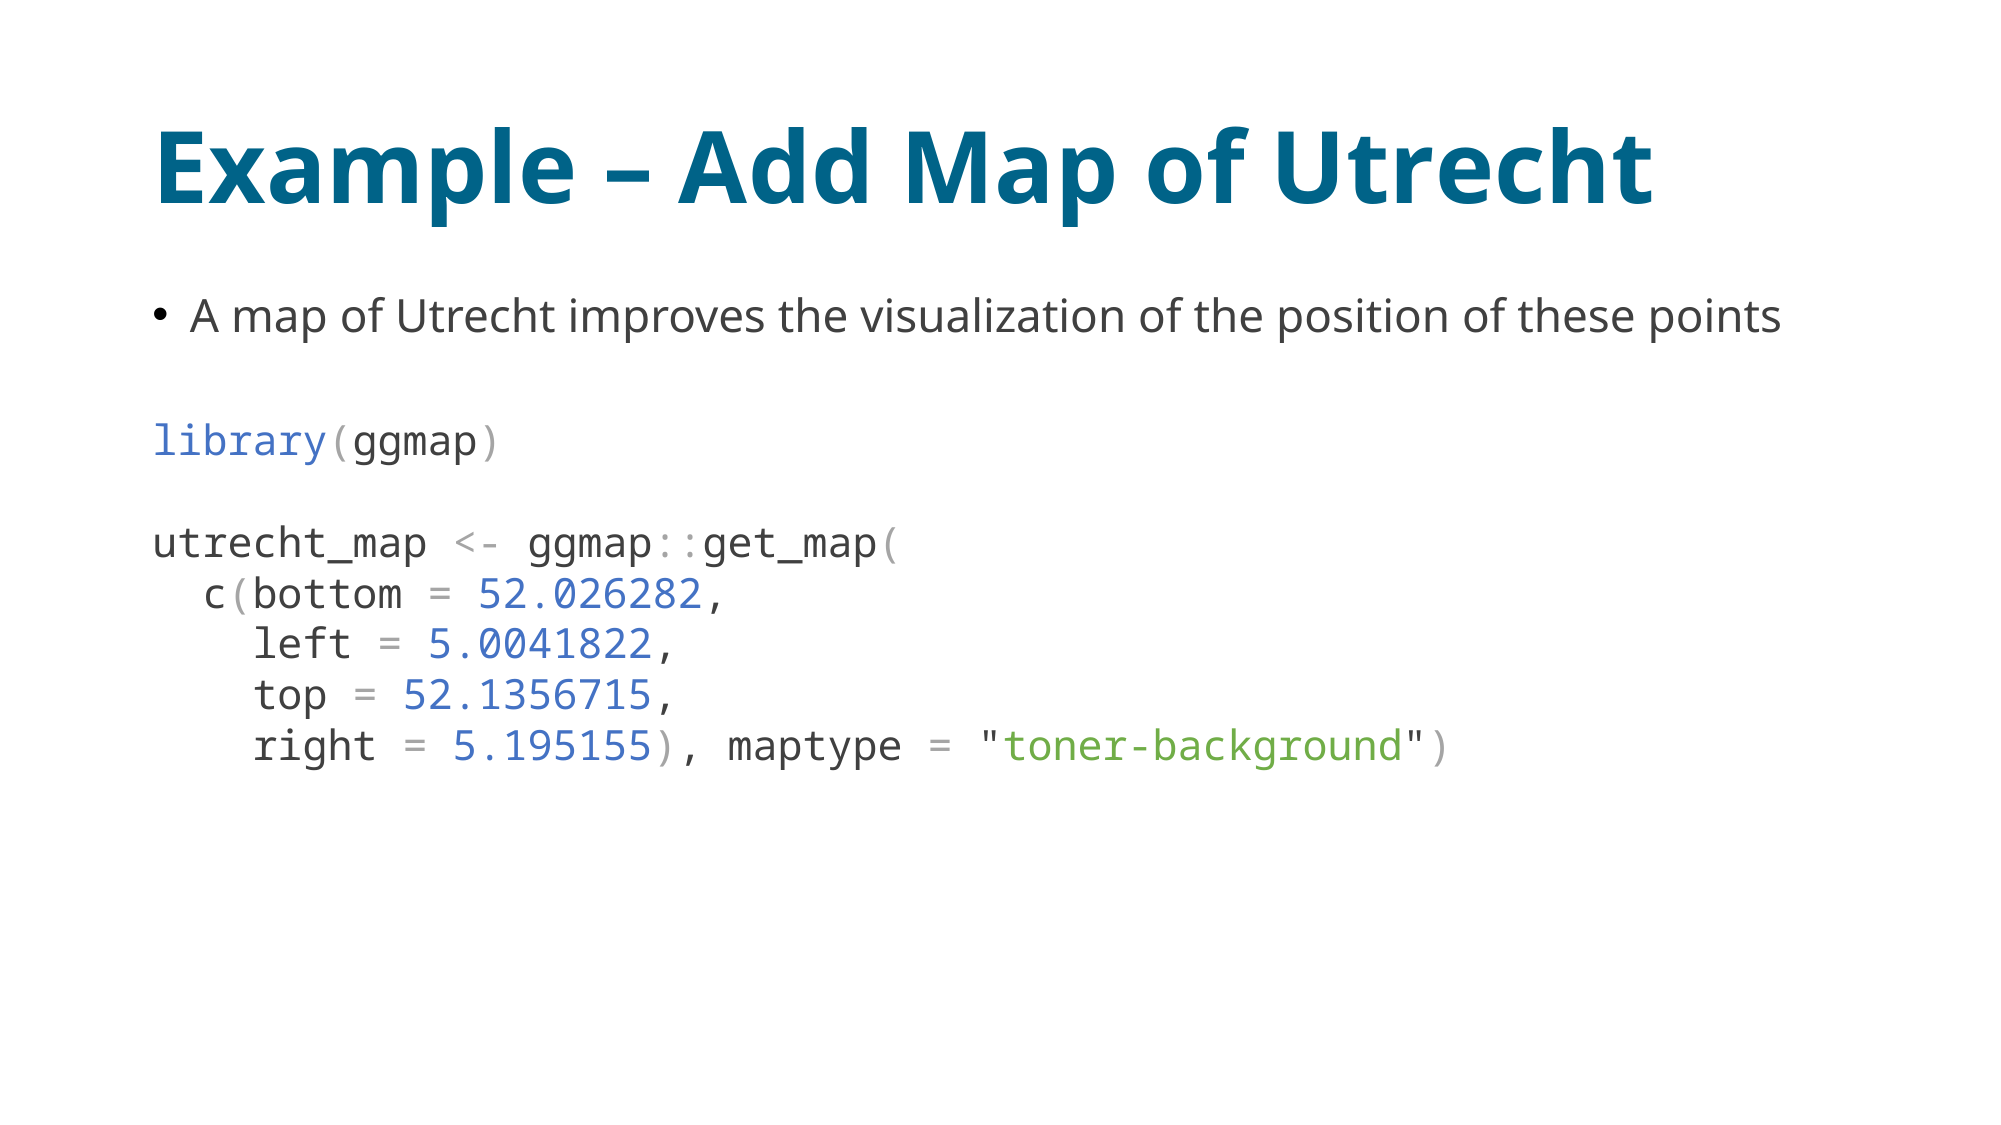

# Example – Add Map of Utrecht
A map of Utrecht improves the visualization of the position of these points
library(ggmap)
utrecht_map <- ggmap::get_map(
 c(bottom = 52.026282,
 left = 5.0041822,
 top = 52.1356715,
 right = 5.195155), maptype = "toner-background")